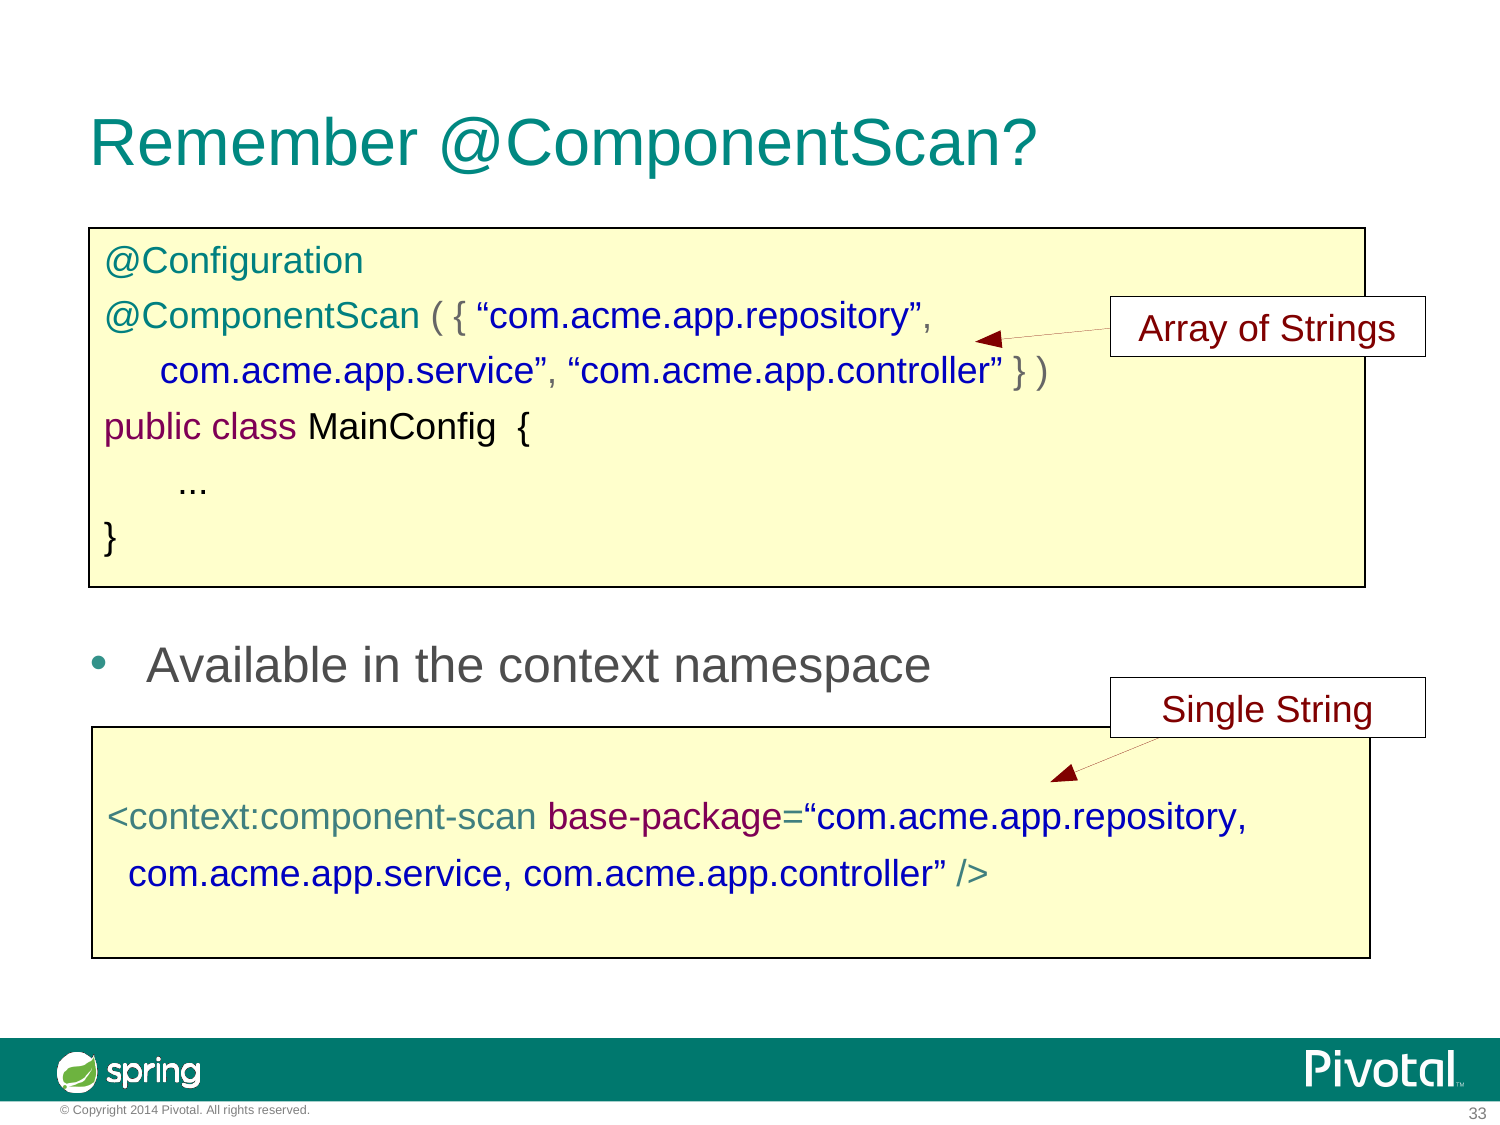

# Remember @ComponentScan?
@Configuration
@ComponentScan ( { “com.acme.app.repository”,
	com.acme.app.service”, “com.acme.app.controller” } )
public class MainConfig {
 ...
}
Available in the context namespace
Array of Strings
Single String
<context:component-scan base-package=“com.acme.app.repository,
 com.acme.app.service, com.acme.app.controller” />